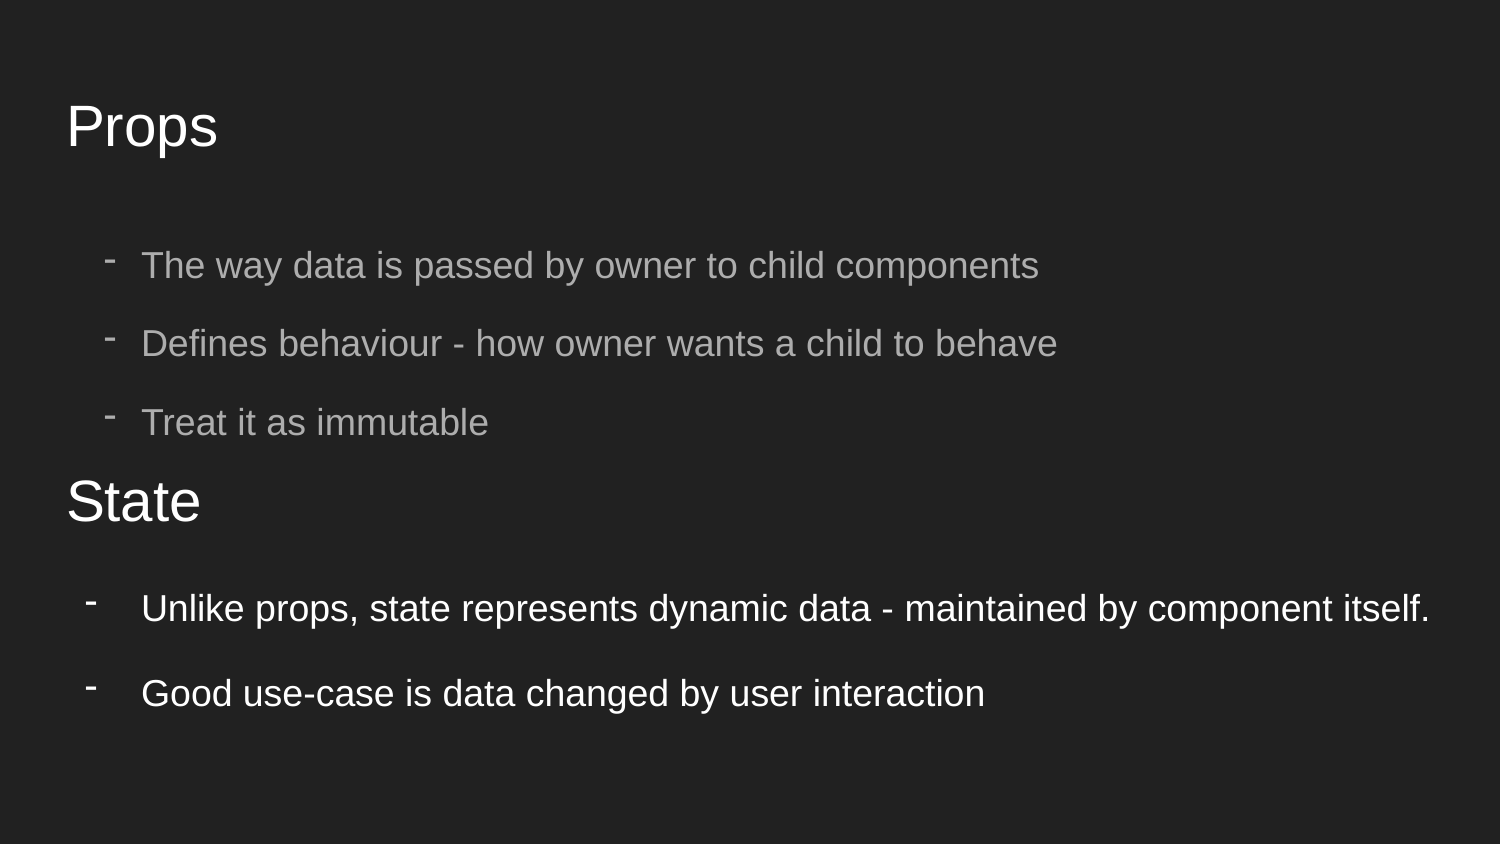

# Props
The way data is passed by owner to child components
Defines behaviour - how owner wants a child to behave
Treat it as immutable
State
Unlike props, state represents dynamic data - maintained by component itself.
Good use-case is data changed by user interaction